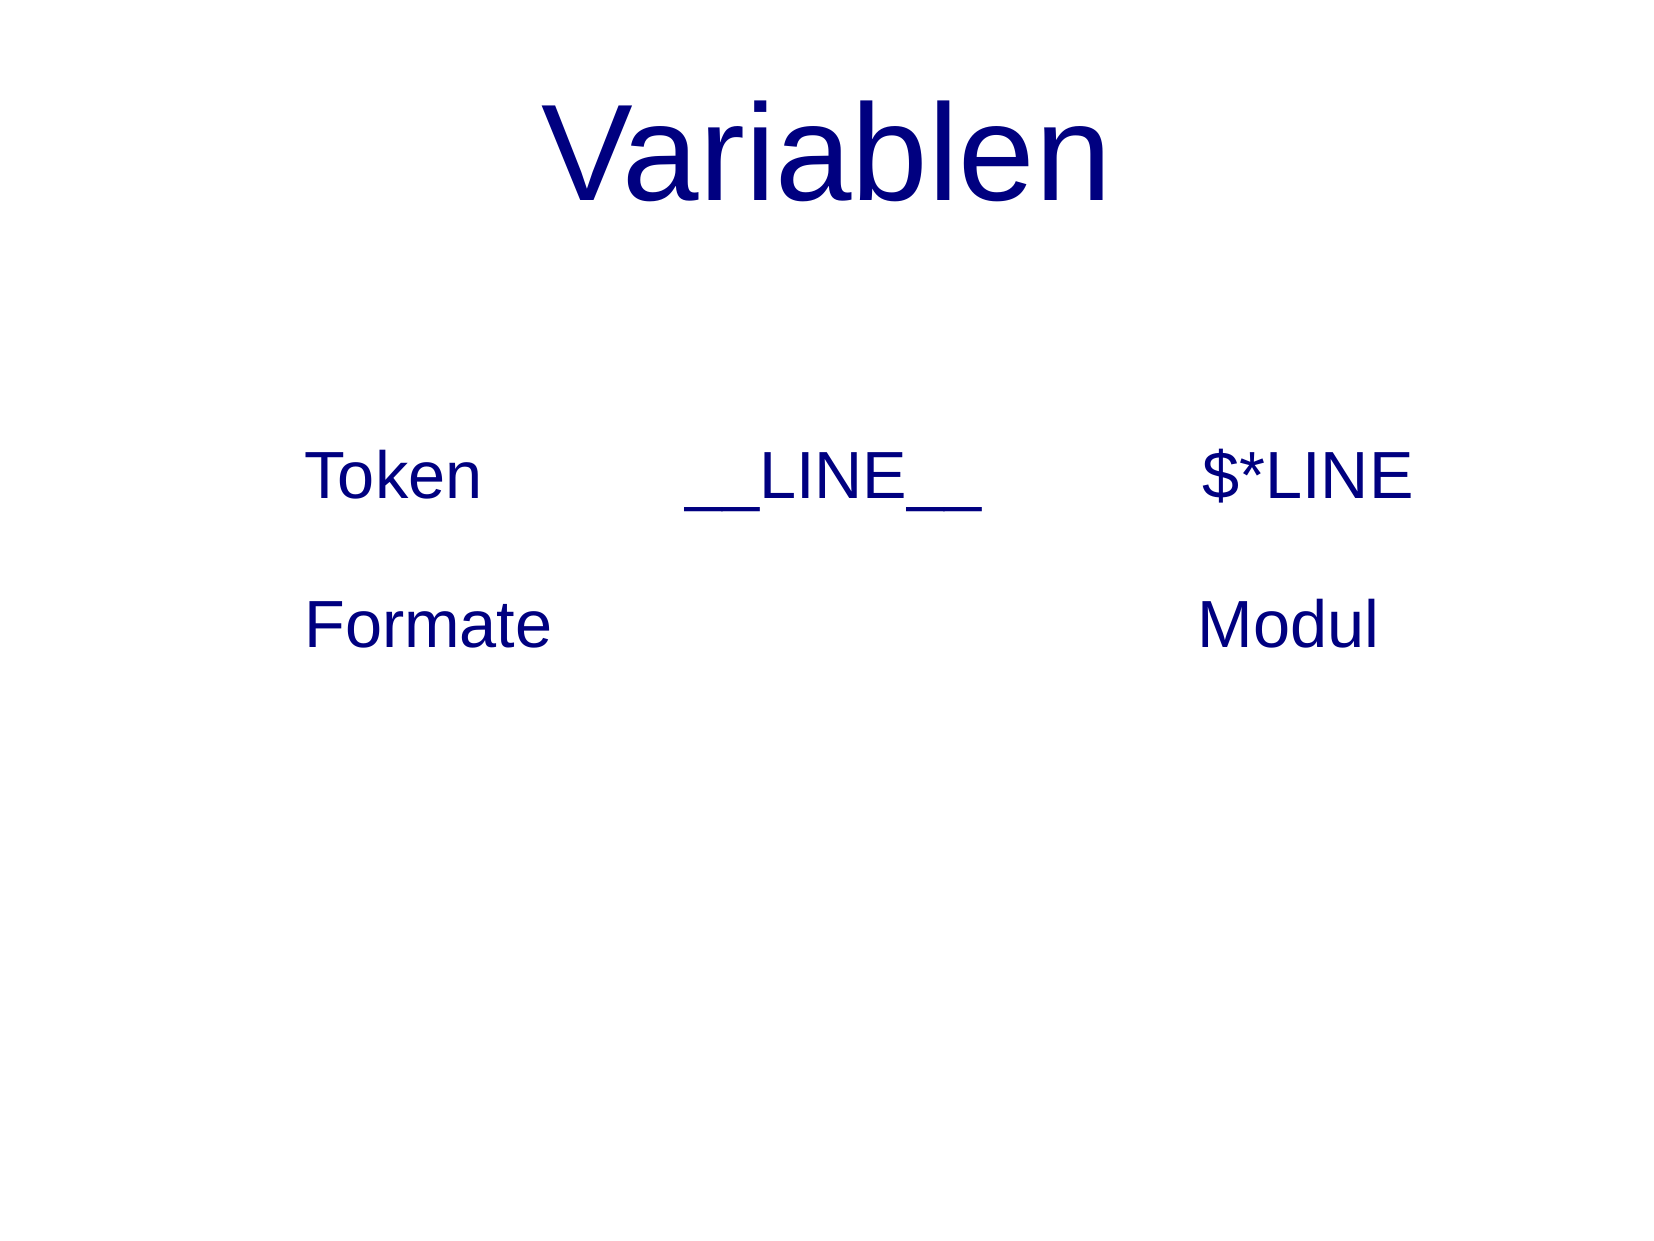

# Variablen
 Token __LINE__ $*LINE
 Formate Modul